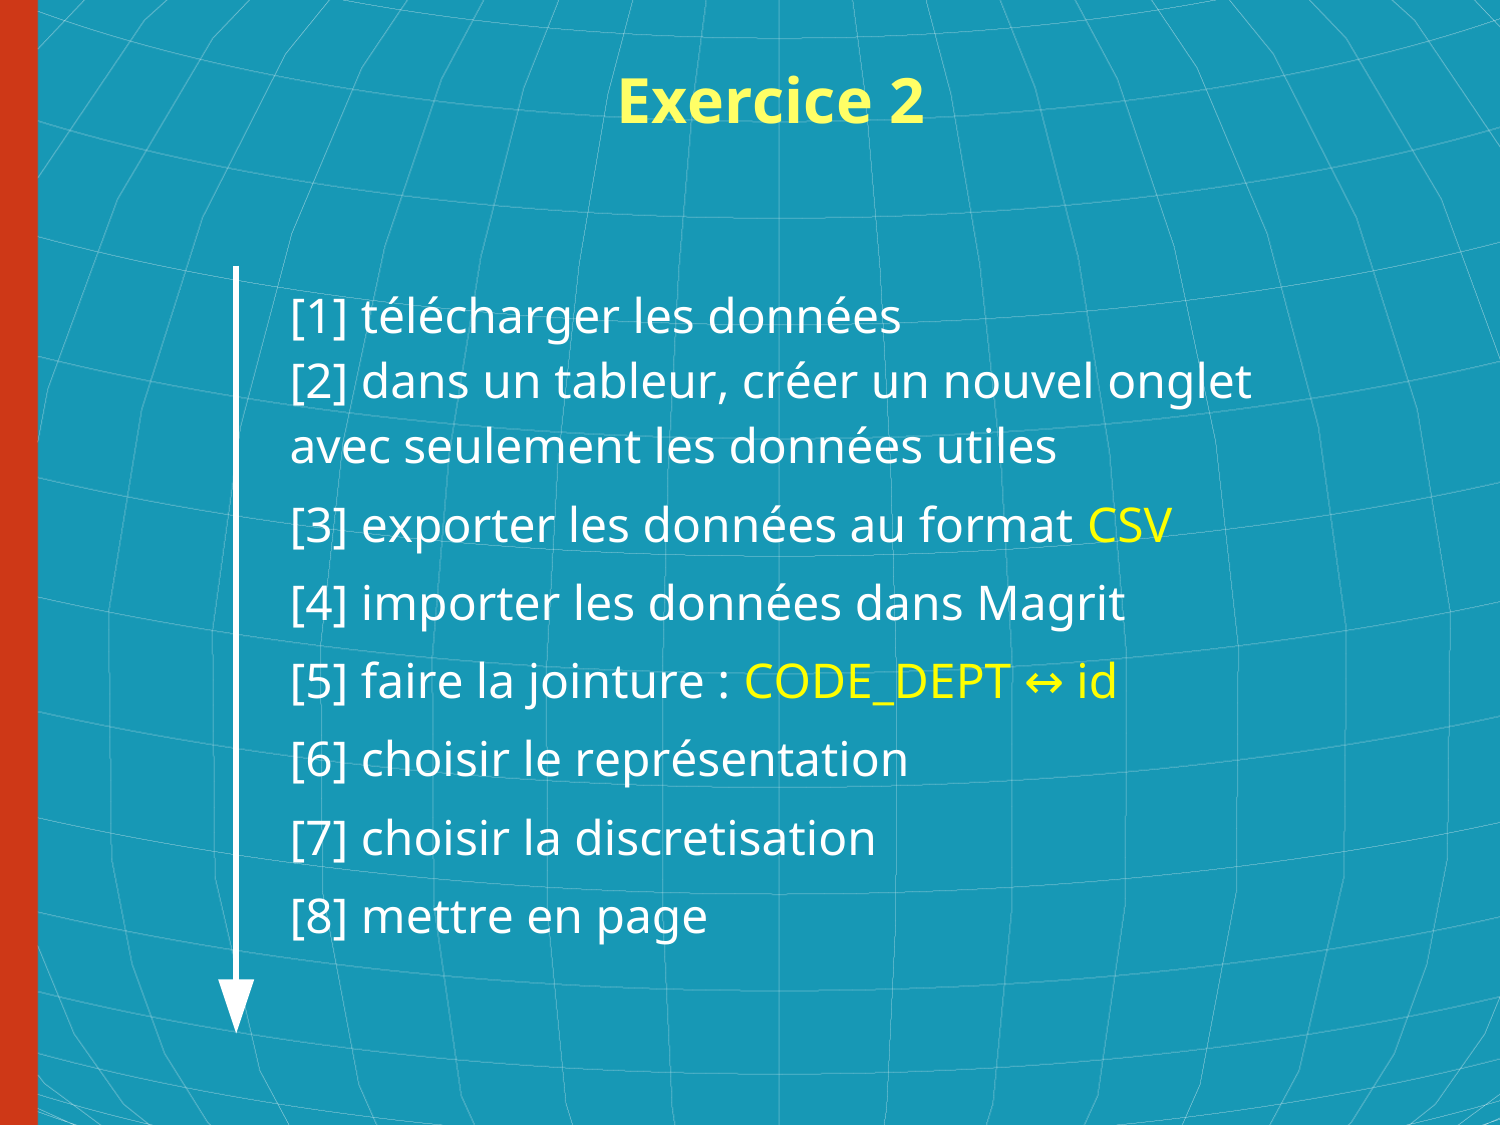

# Exercice 2
[1] télécharger les données
[2] dans un tableur, créer un nouvel onglet avec seulement les données utiles
[3] exporter les données au format CSV
[4] importer les données dans Magrit
[5] faire la jointure : CODE_DEPT ↔ id
[6] choisir le représentation
[7] choisir la discretisation
[8] mettre en page